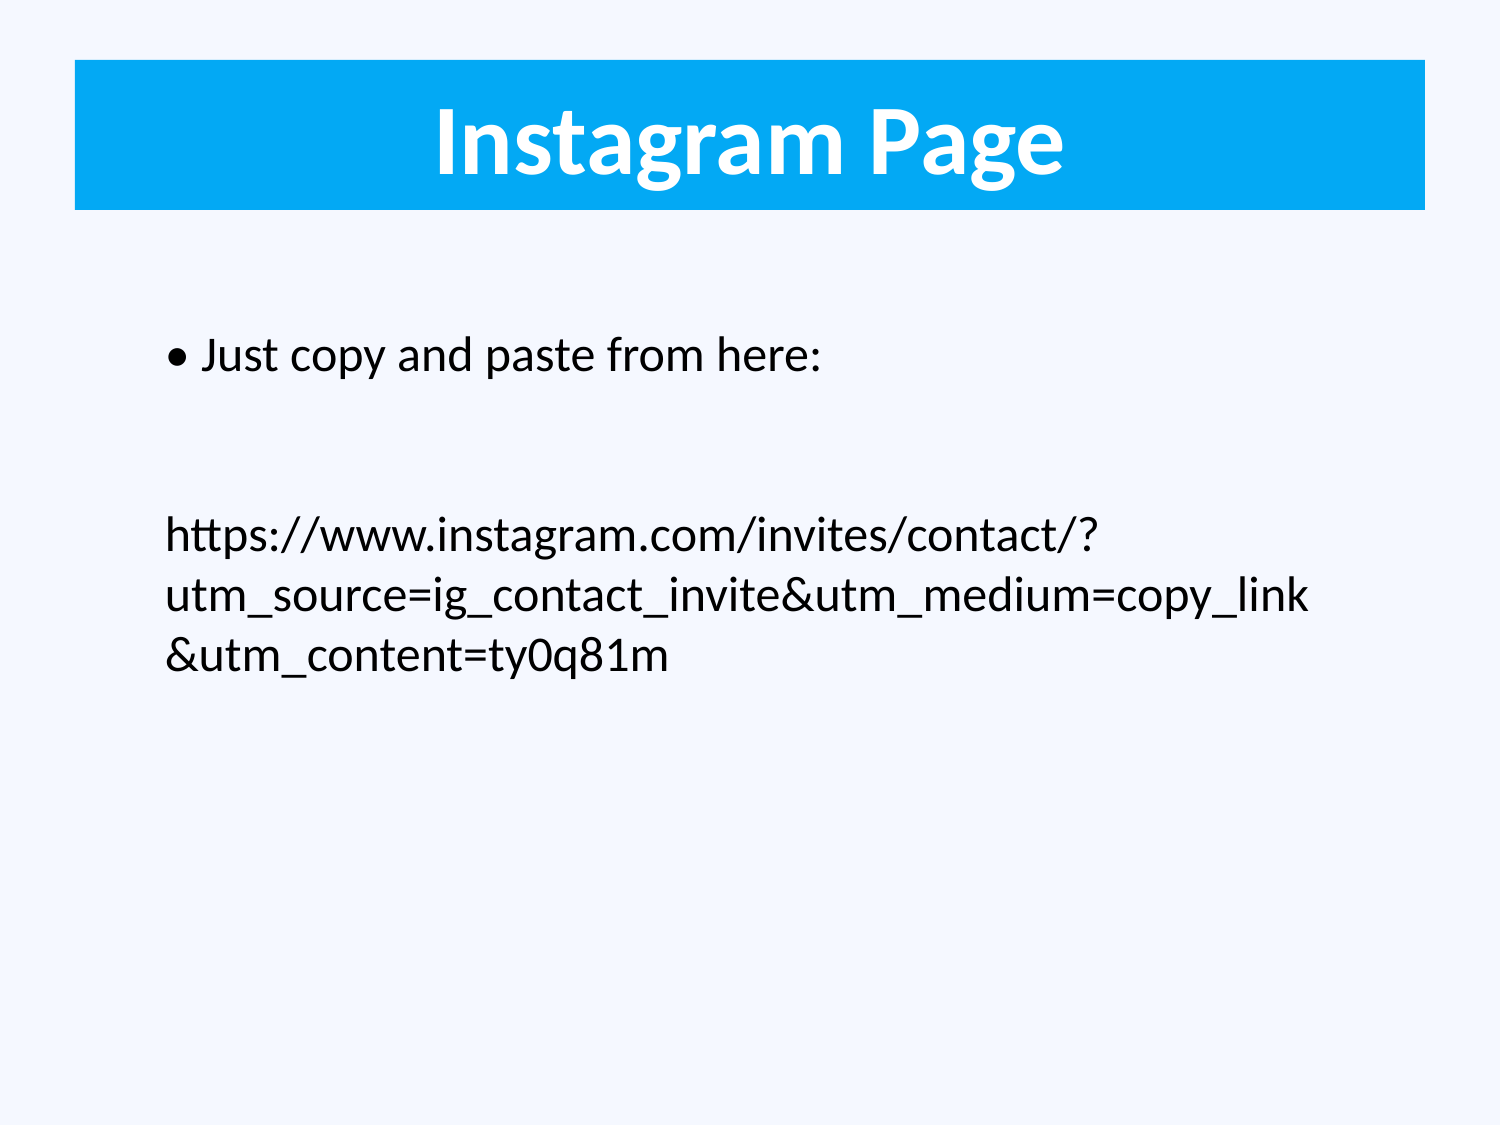

Instagram Page
• Just copy and paste from here:
https://www.instagram.com/invites/contact/?utm_source=ig_contact_invite&utm_medium=copy_link&utm_content=ty0q81m